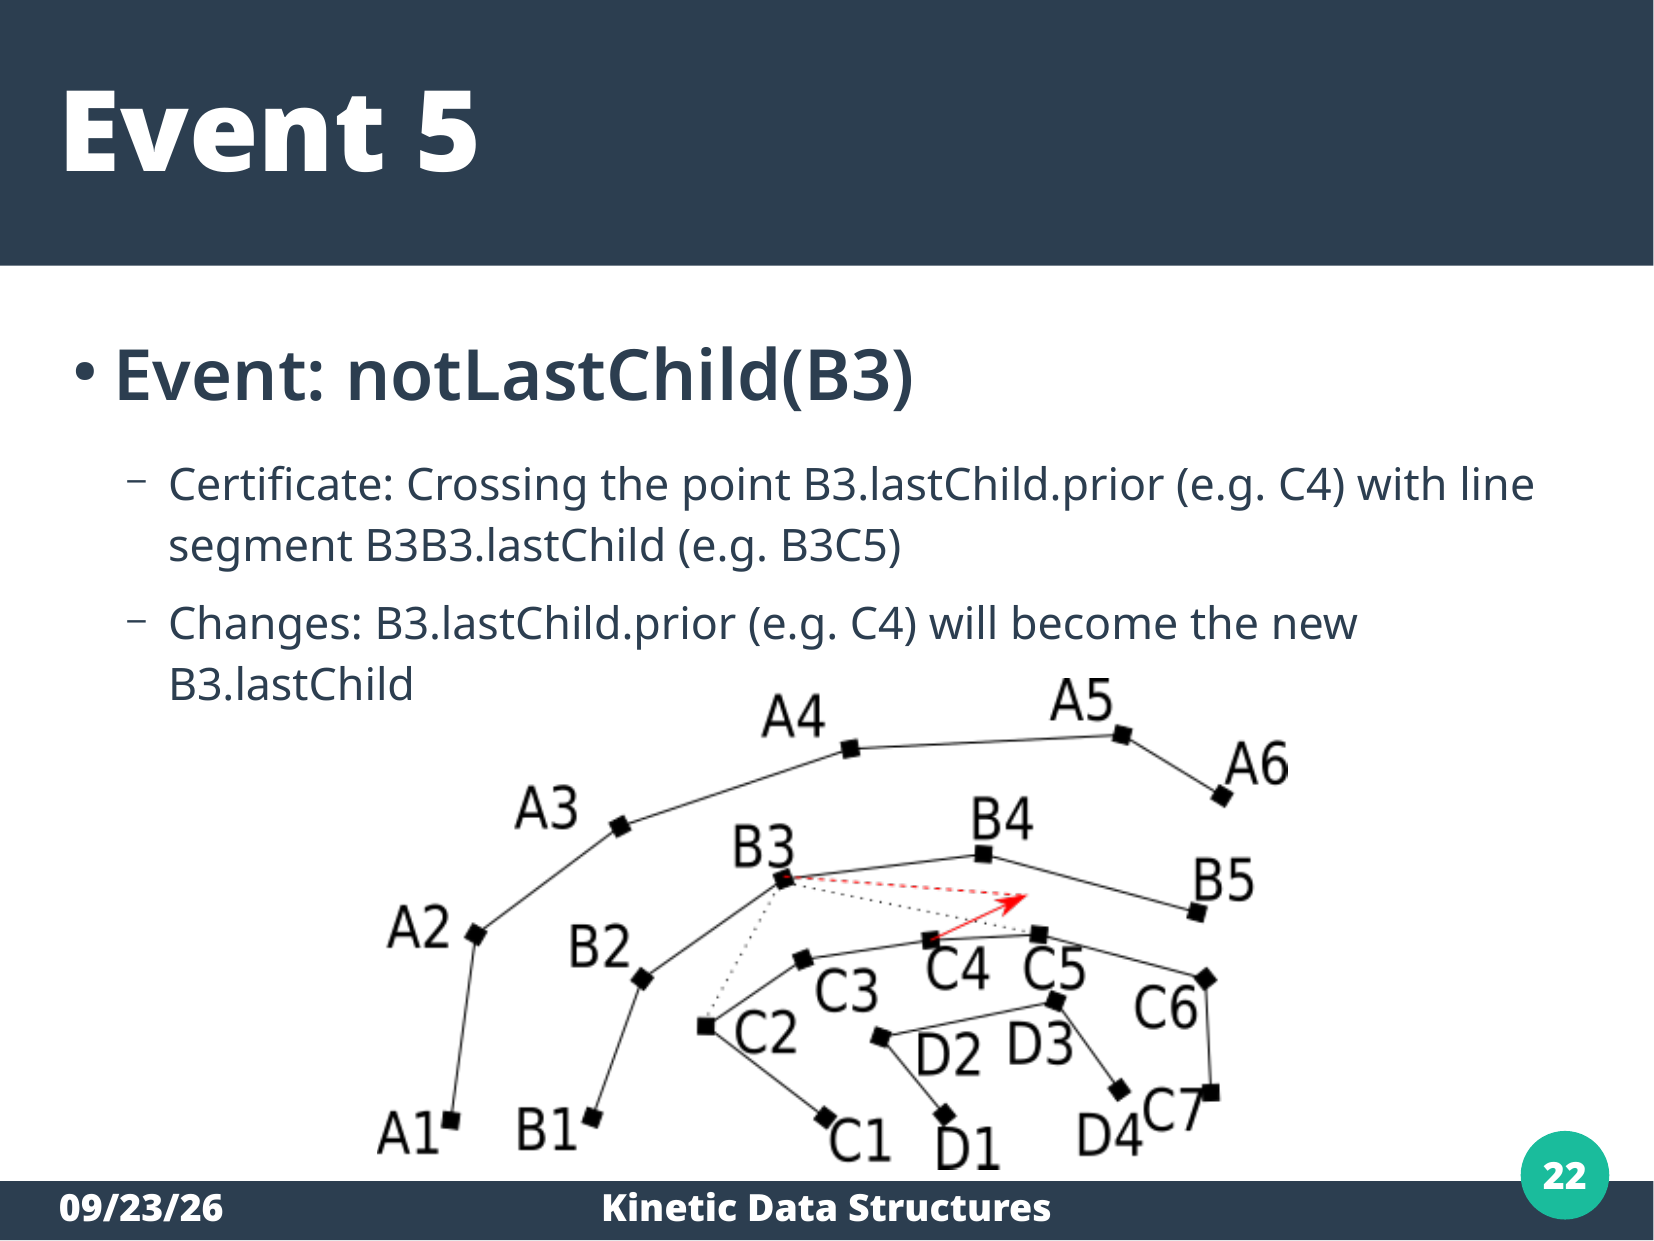

# Event 5
Event: notLastChild(B3)
Certificate: Crossing the point B3.lastChild.prior (e.g. C4) with line segment B3B3.lastChild (e.g. B3C5)
Changes: B3.lastChild.prior (e.g. C4) will become the new B3.lastChild
22
Kinetic Data Structures